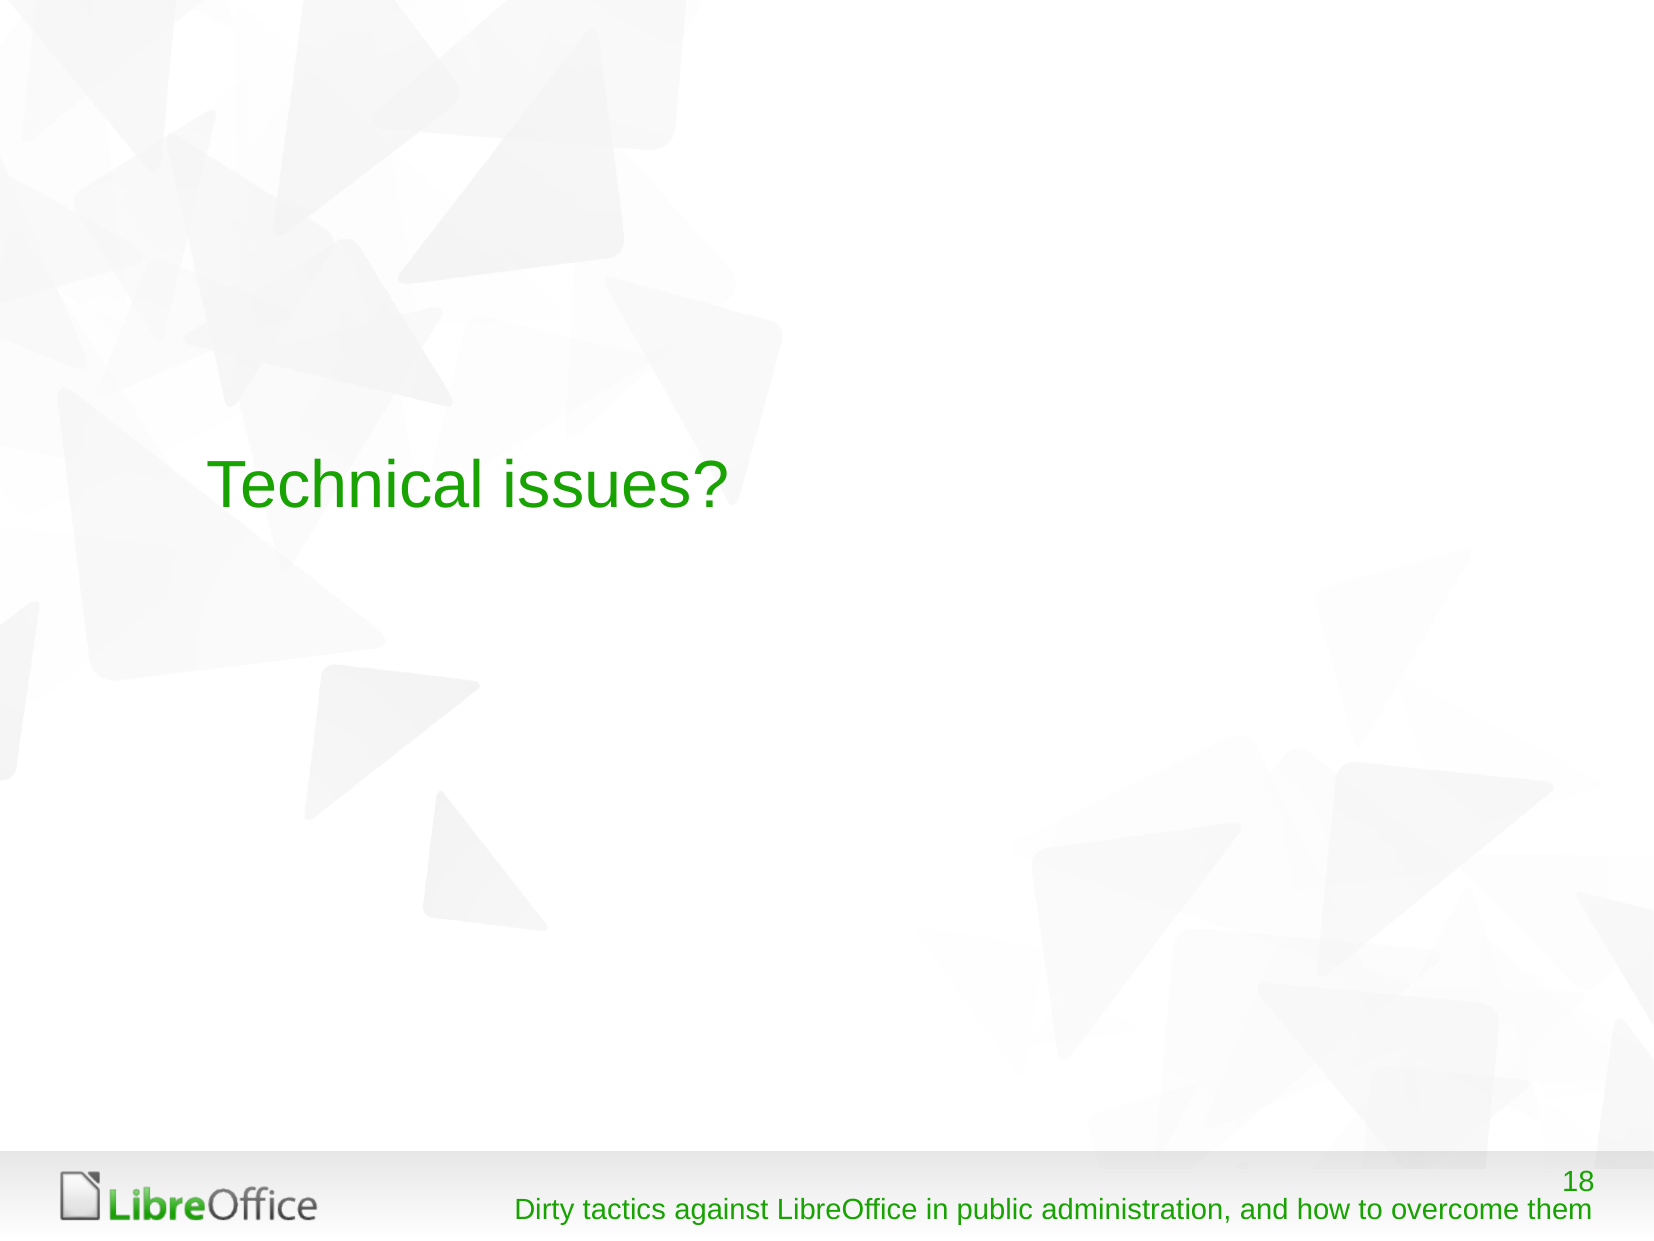

# Technical issues?
18
Dirty tactics against LibreOffice in public administration, and how to overcome them